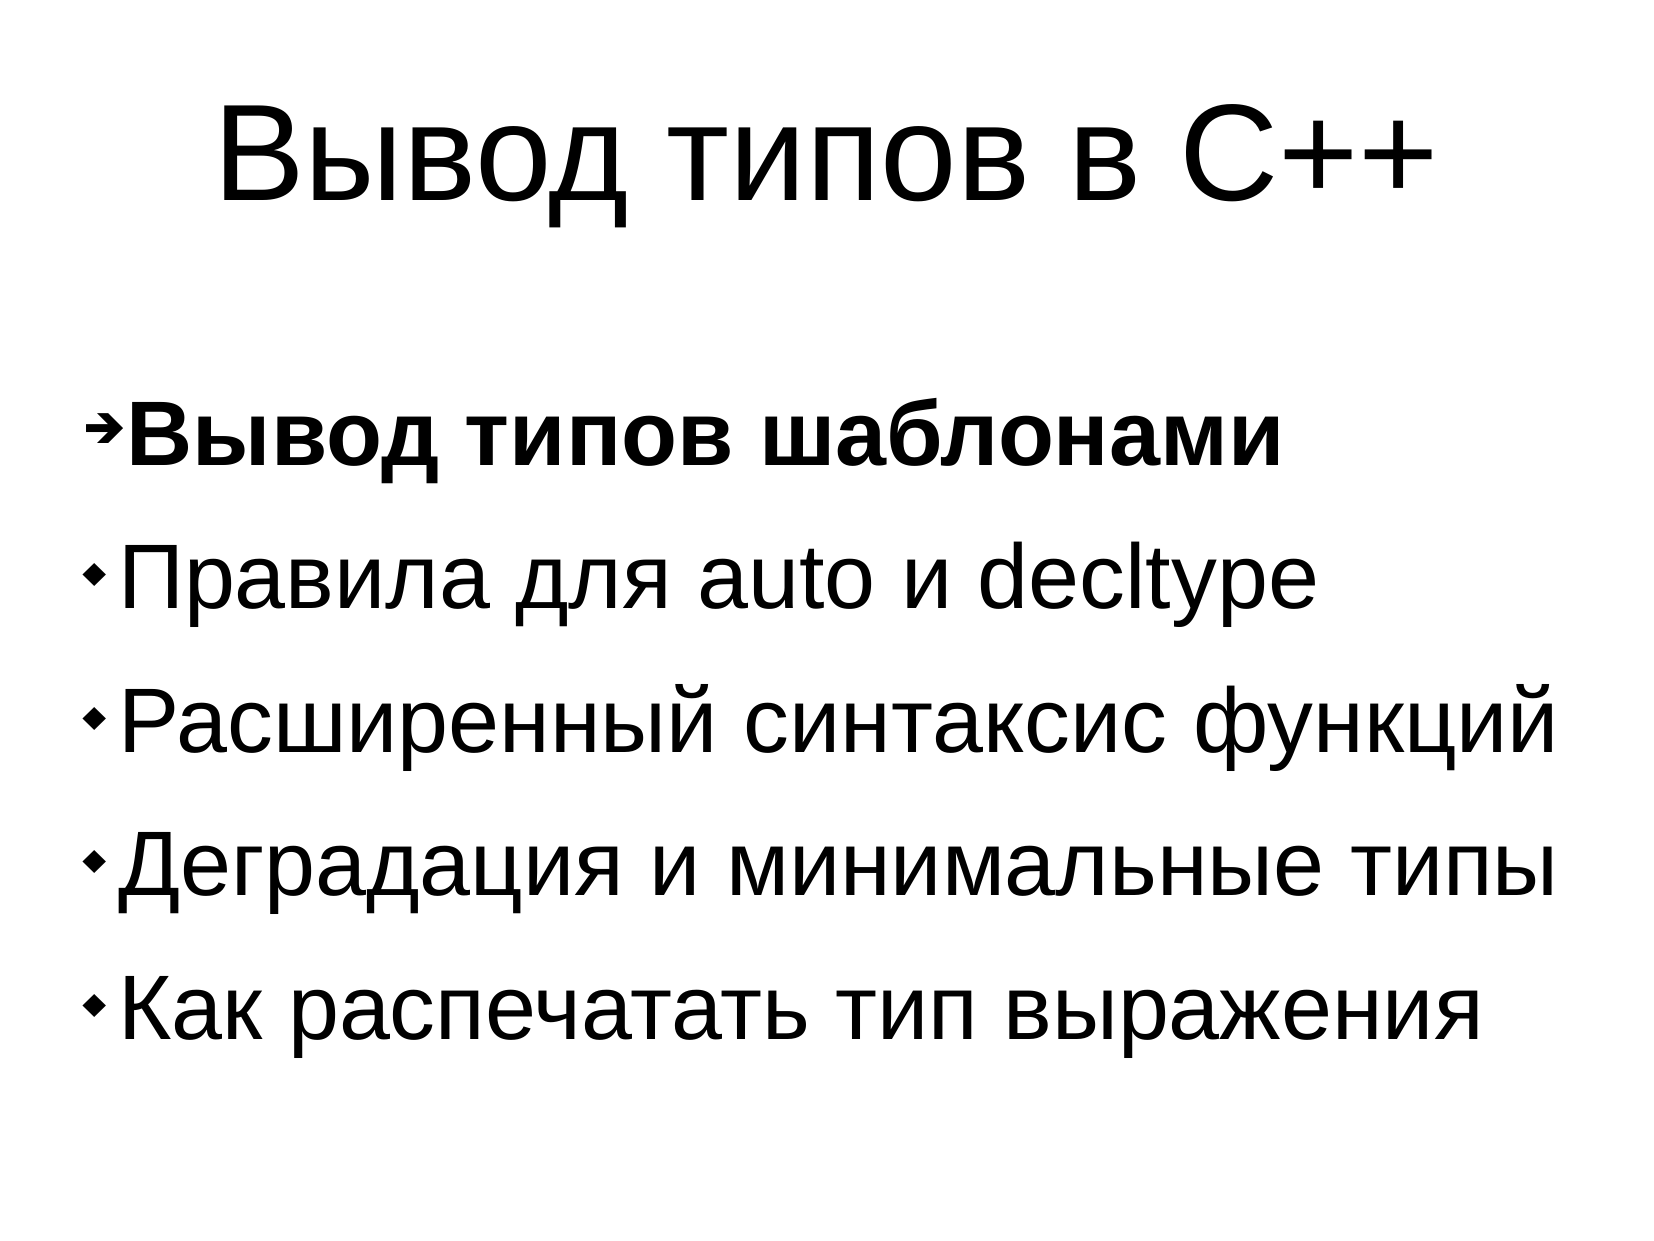

# Вывод типов в C++
Вывод типов шаблонами
Правила для auto и decltype
Расширенный синтаксис функций
Деградация и минимальные типы
Как распечатать тип выражения